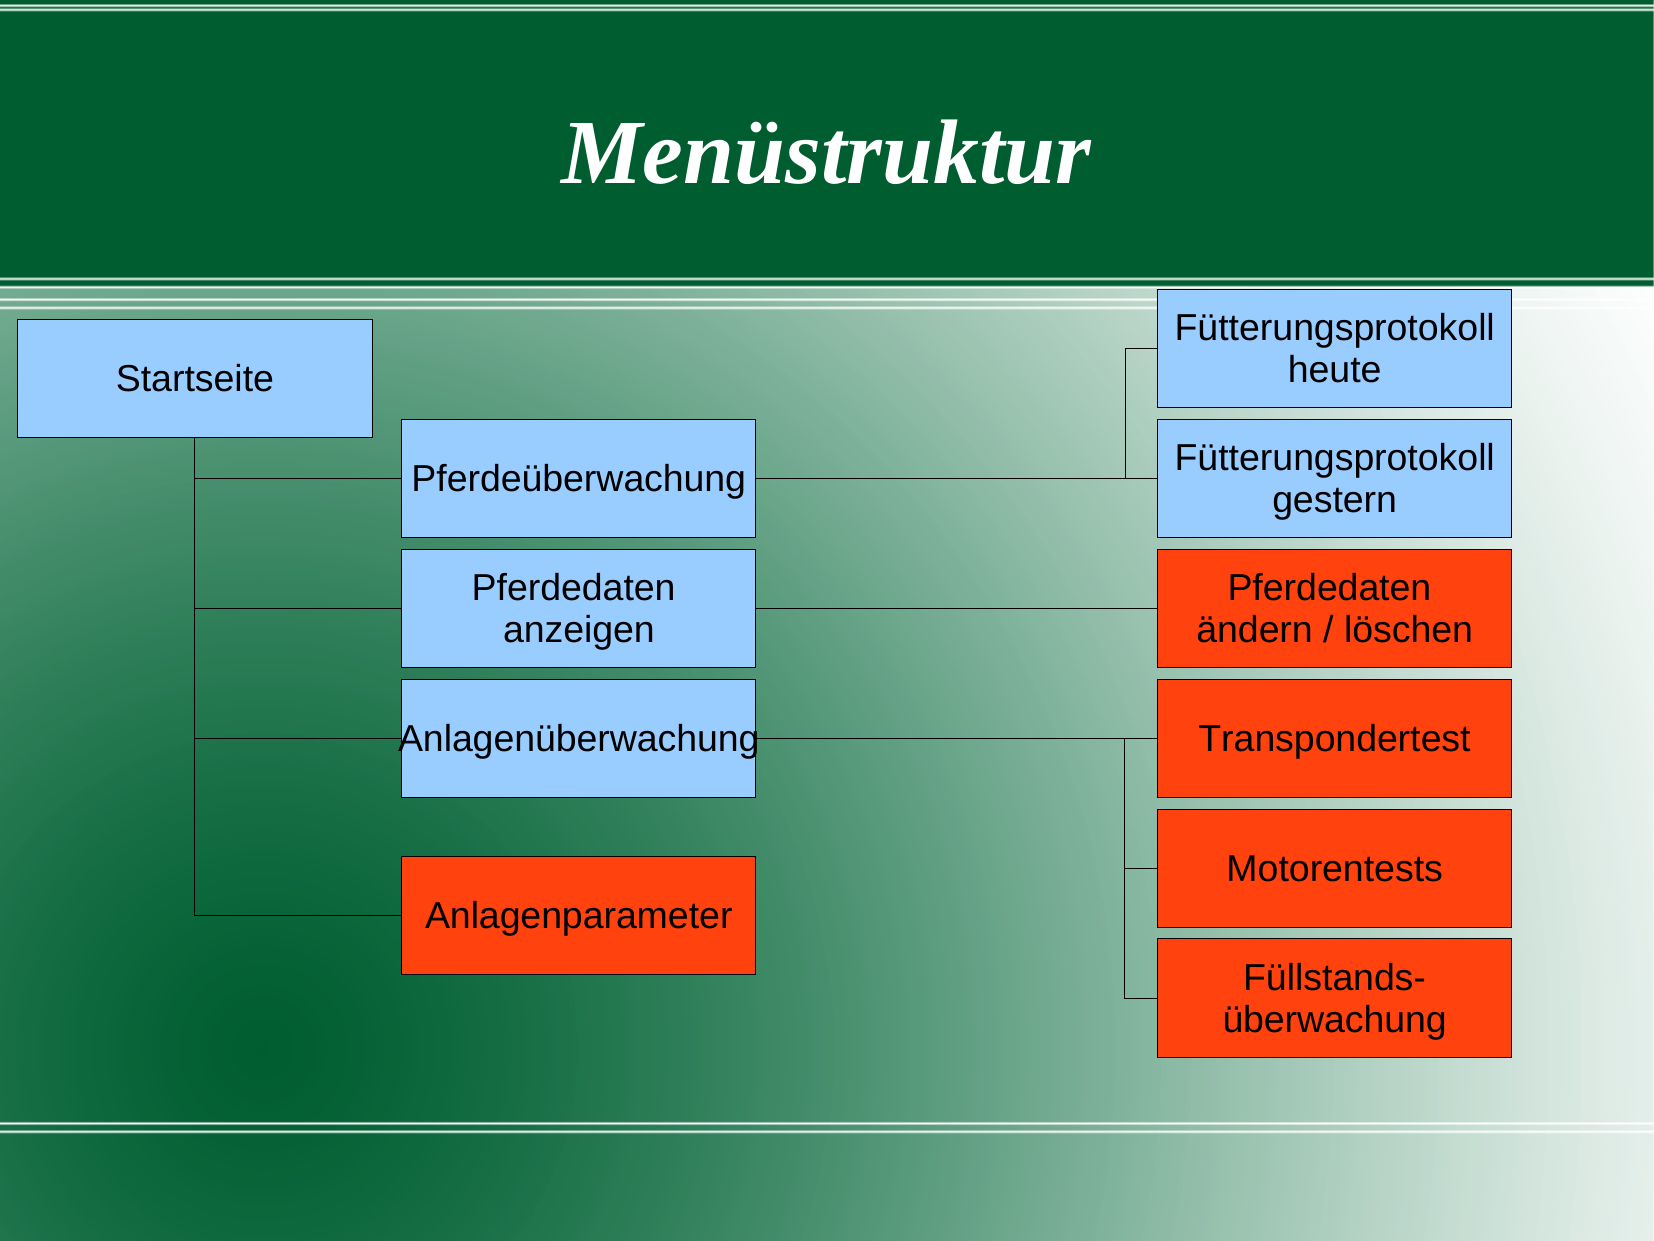

# Menüstruktur
Fütterungsprotokoll
heute
Startseite
Pferdeüberwachung
Fütterungsprotokoll
gestern
Pferdedaten
anzeigen
Pferdedaten
ändern / löschen
Anlagenüberwachung
Transpondertest
Motorentests
Anlagenparameter
Füllstands-
überwachung